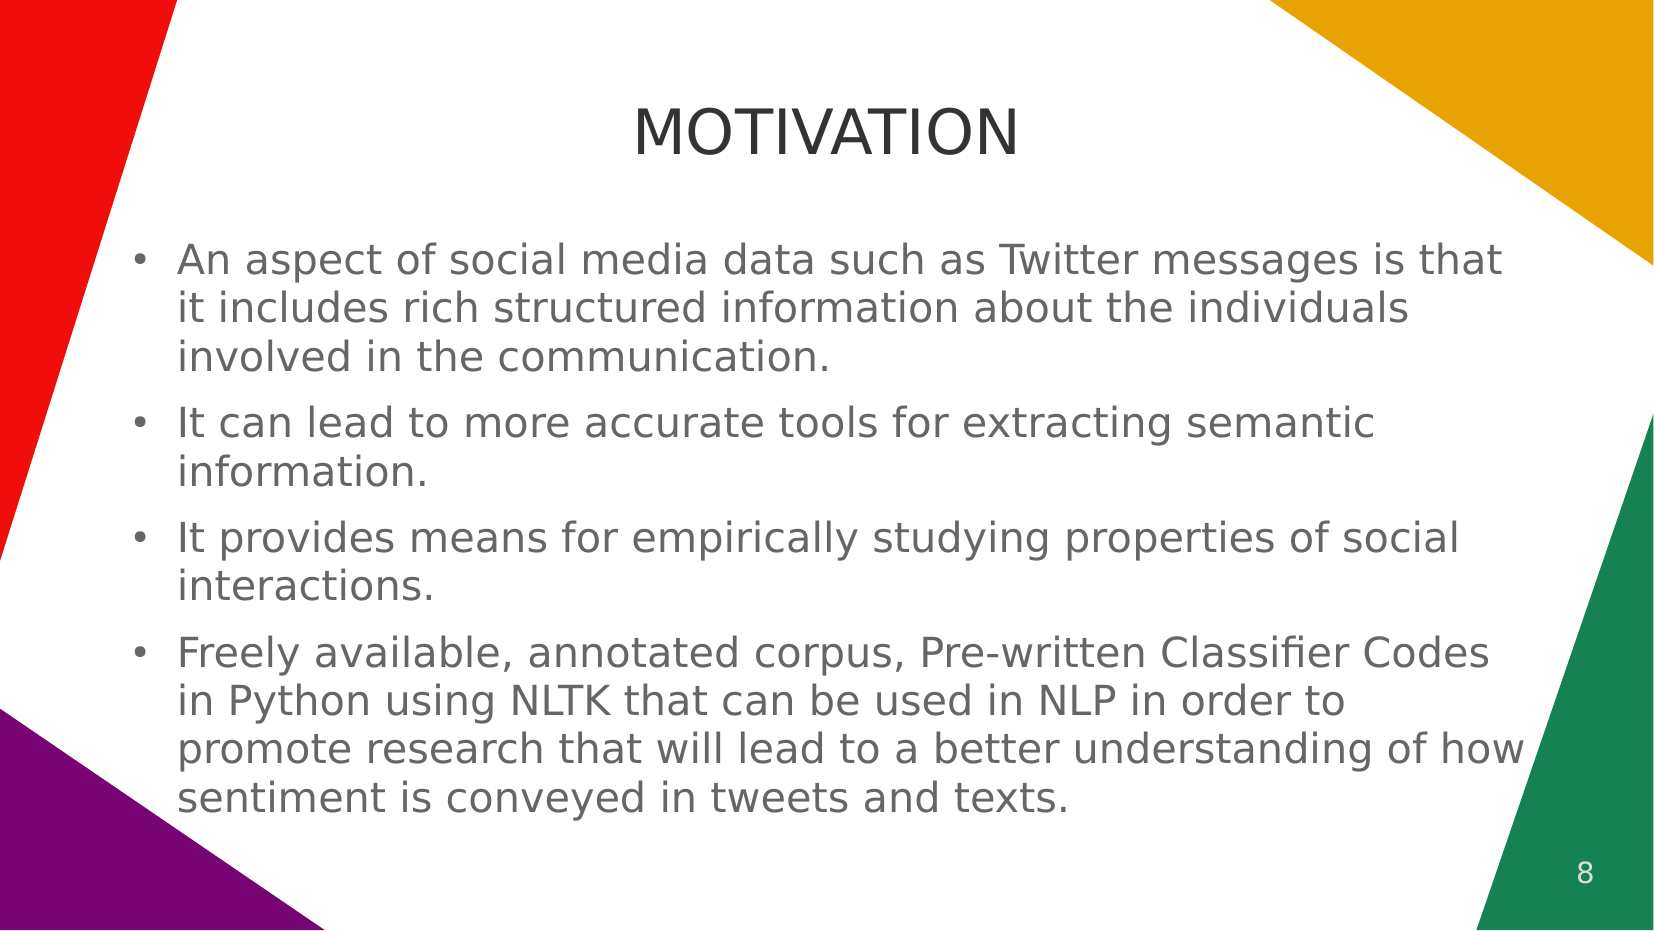

# MOTIVATION
An aspect of social media data such as Twitter messages is that it includes rich structured information about the individuals involved in the communication.
It can lead to more accurate tools for extracting semantic information.
It provides means for empirically studying properties of social interactions.
Freely available, annotated corpus, Pre-written Classifier Codes in Python using NLTK that can be used in NLP in order to promote research that will lead to a better understanding of how sentiment is conveyed in tweets and texts.
8